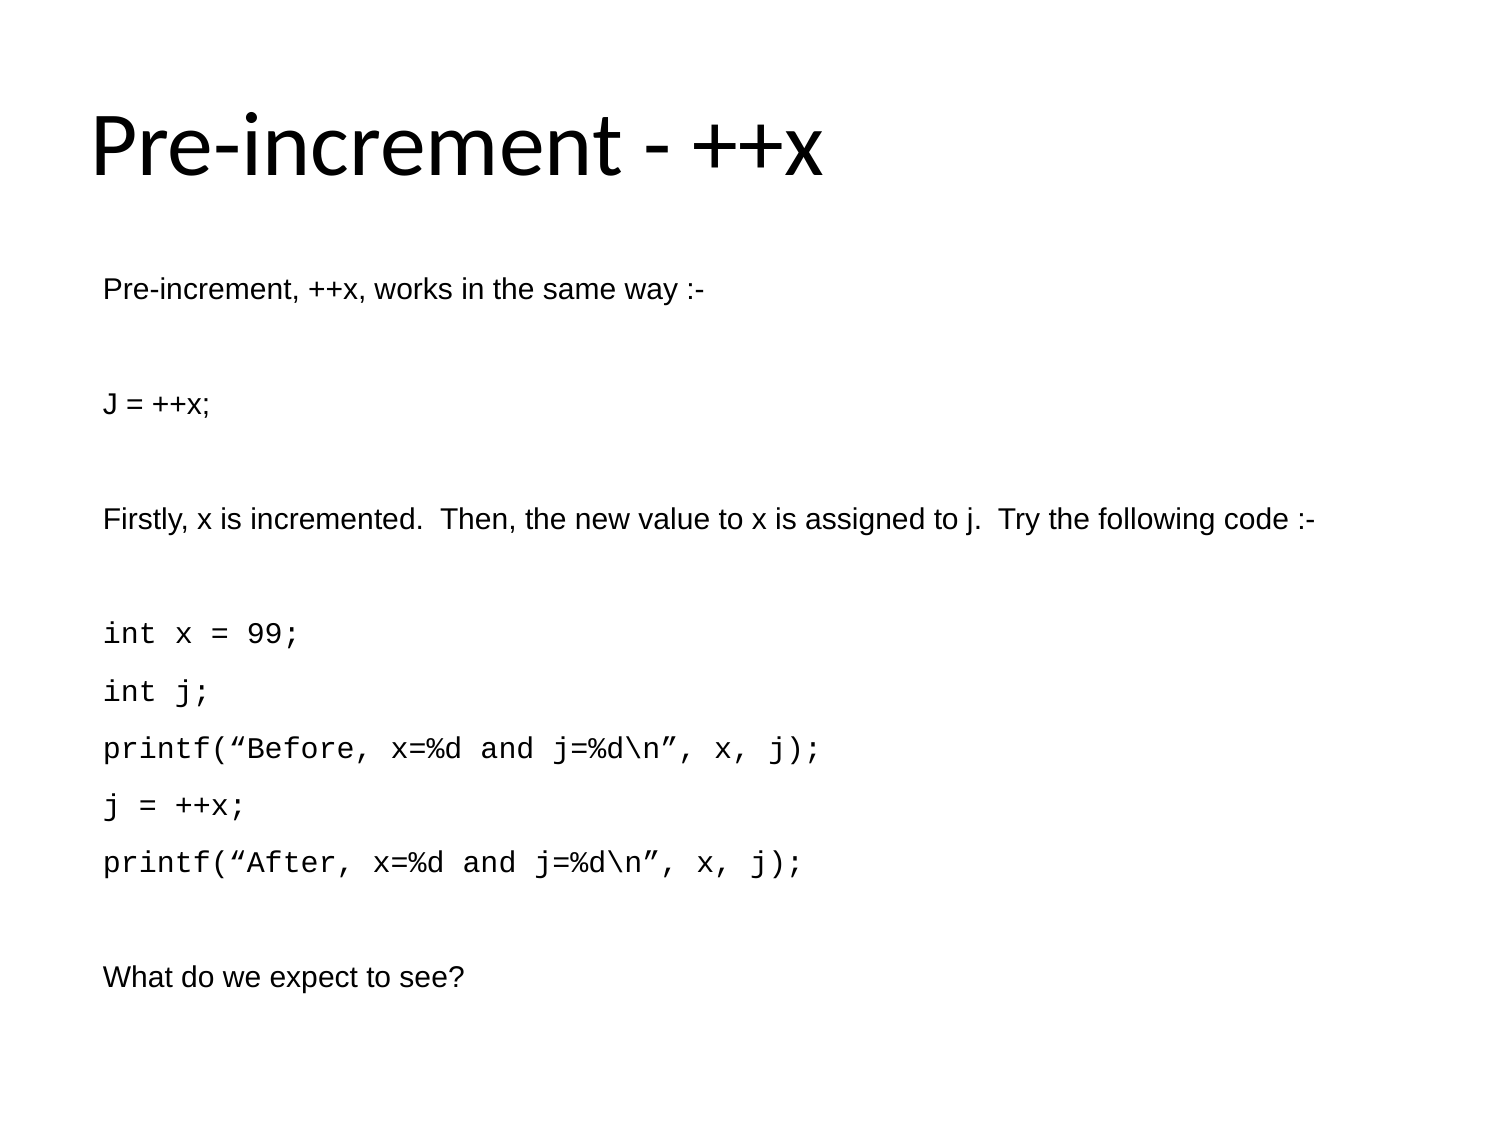

# Pre-increment - ++x
Pre-increment, ++x, works in the same way :-
J = ++x;
Firstly, x is incremented. Then, the new value to x is assigned to j. Try the following code :-
int x = 99;
int j;
printf(“Before, x=%d and j=%d\n”, x, j);
j = ++x;
printf(“After, x=%d and j=%d\n”, x, j);
What do we expect to see?